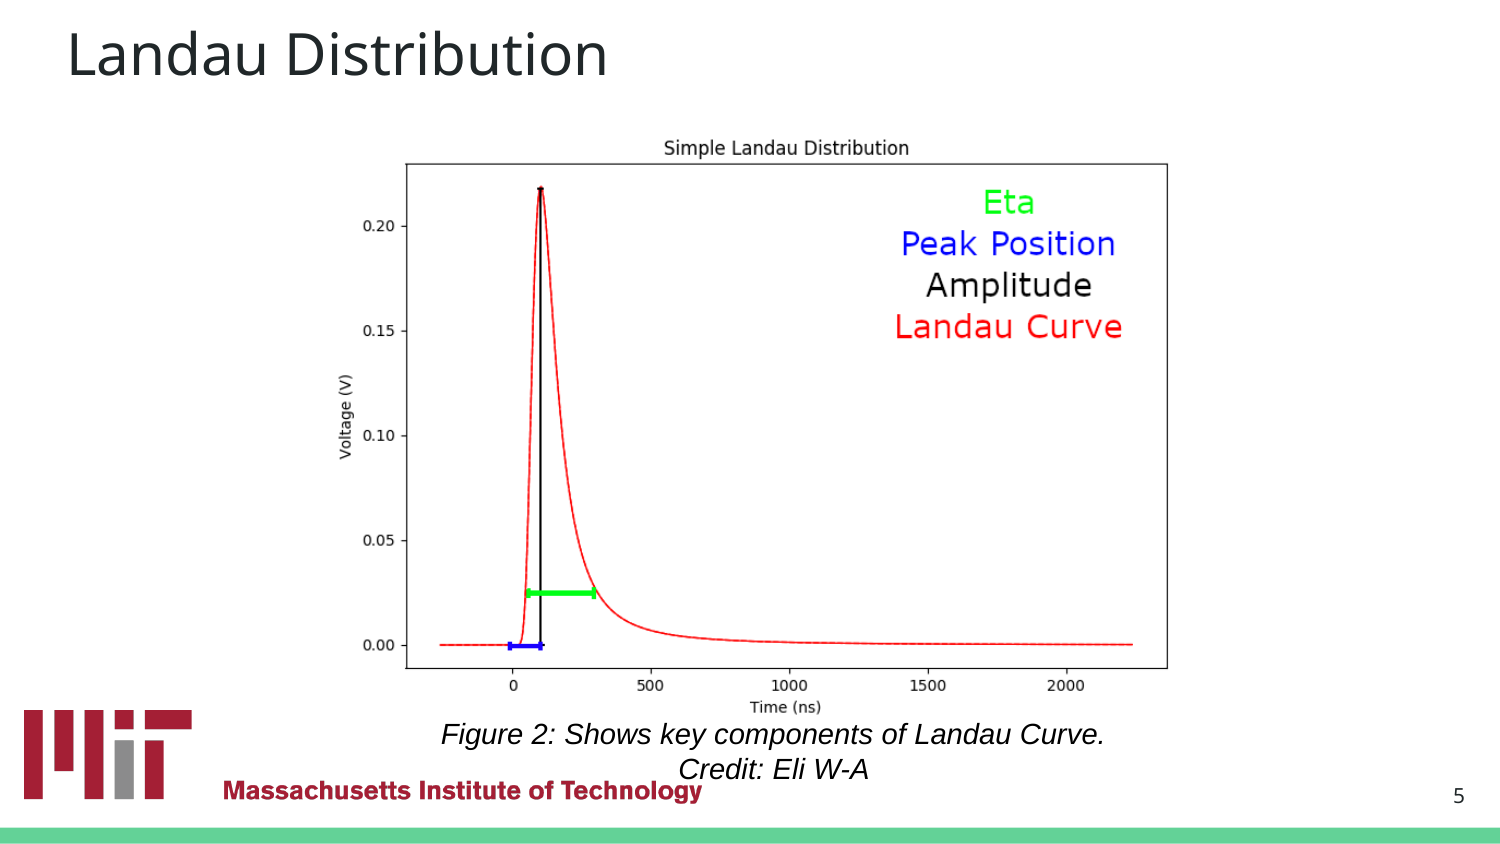

# Landau Distribution
Figure 2: Shows key components of Landau Curve.
Credit: Eli W-A